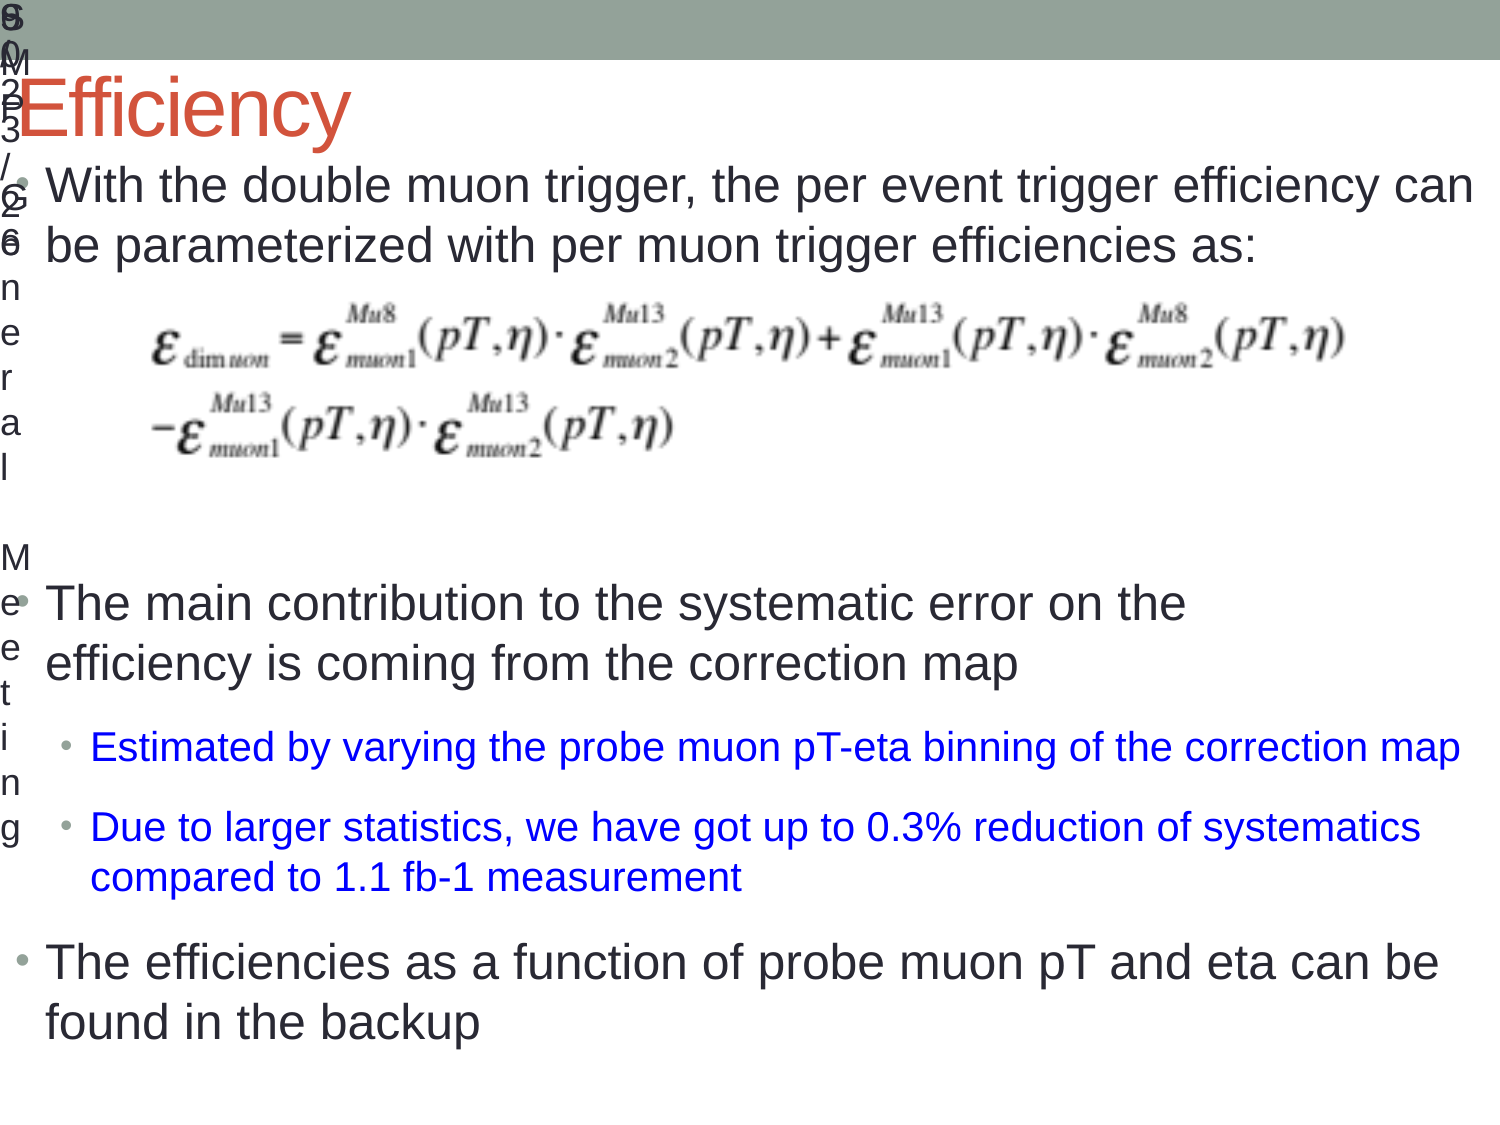

SMP General Meeting
# Efficiency
With the double muon trigger, the per event trigger efficiency can be parameterized with per muon trigger efficiencies as:
The main contribution to the systematic error on the
efficiency is coming from the correction map
Estimated by varying the probe muon pT-eta binning of the correction map
Due to larger statistics, we have got up to 0.3% reduction of systematics compared to 1.1 fb-1 measurement
The efficiencies as a function of probe muon pT and eta can be found in the backup